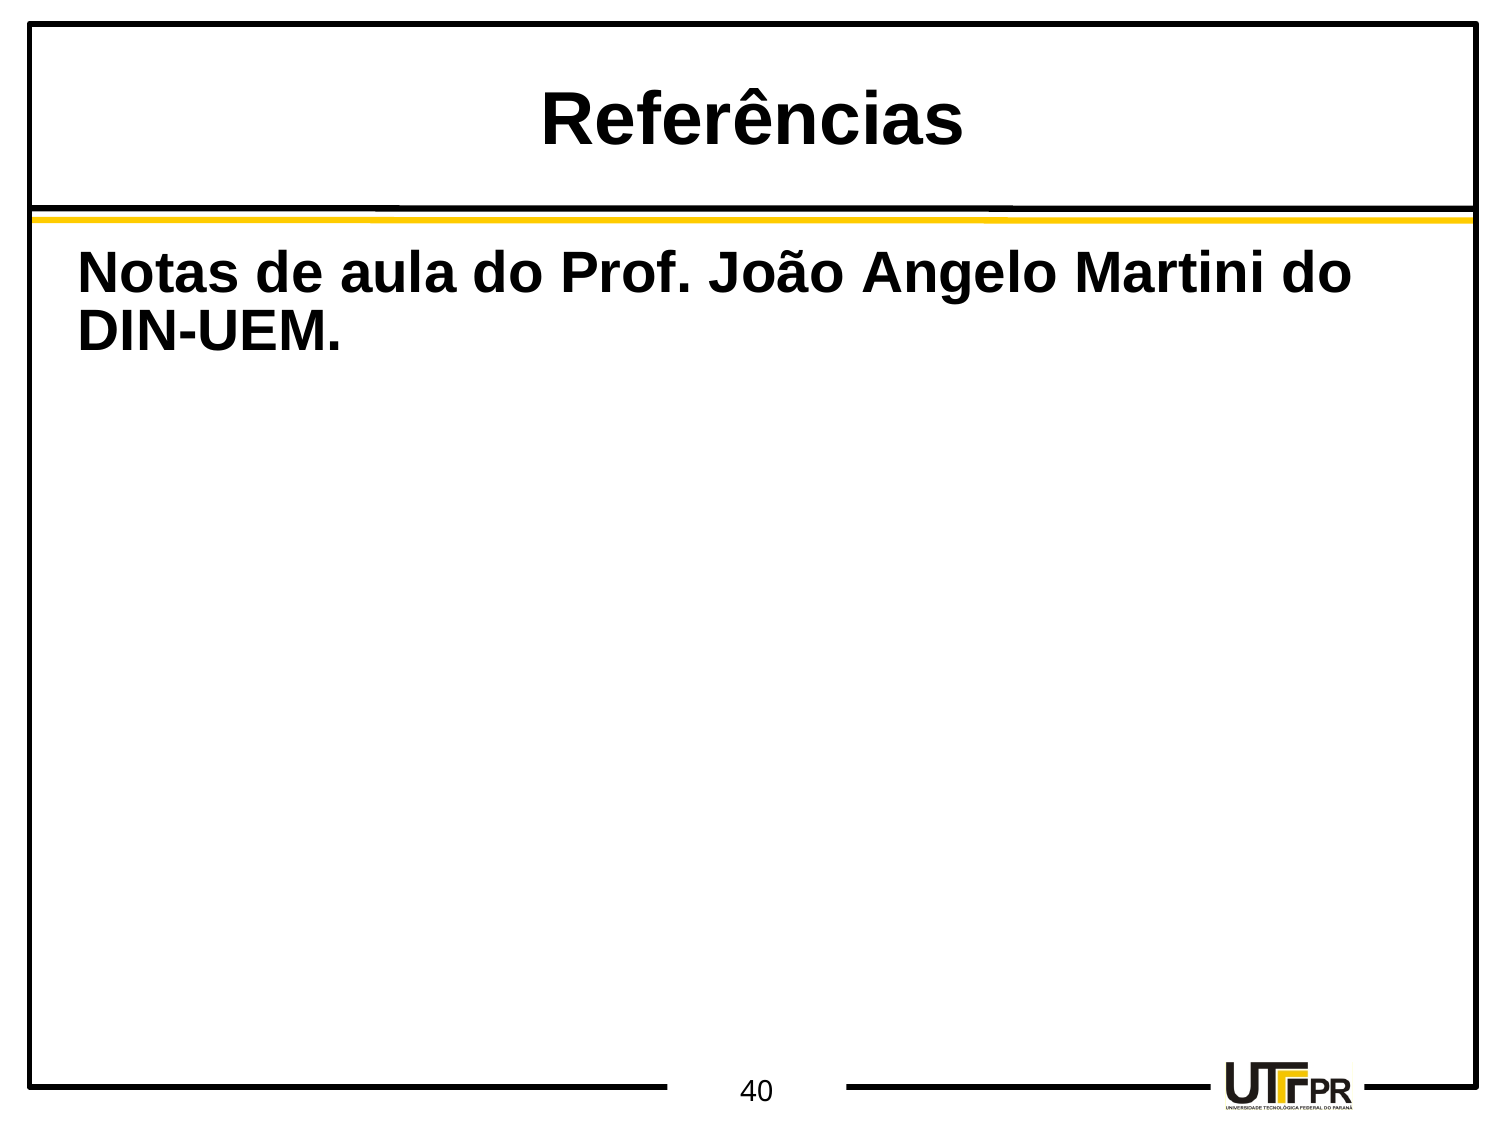

# Referências
Notas de aula do Prof. João Angelo Martini do DIN-UEM.